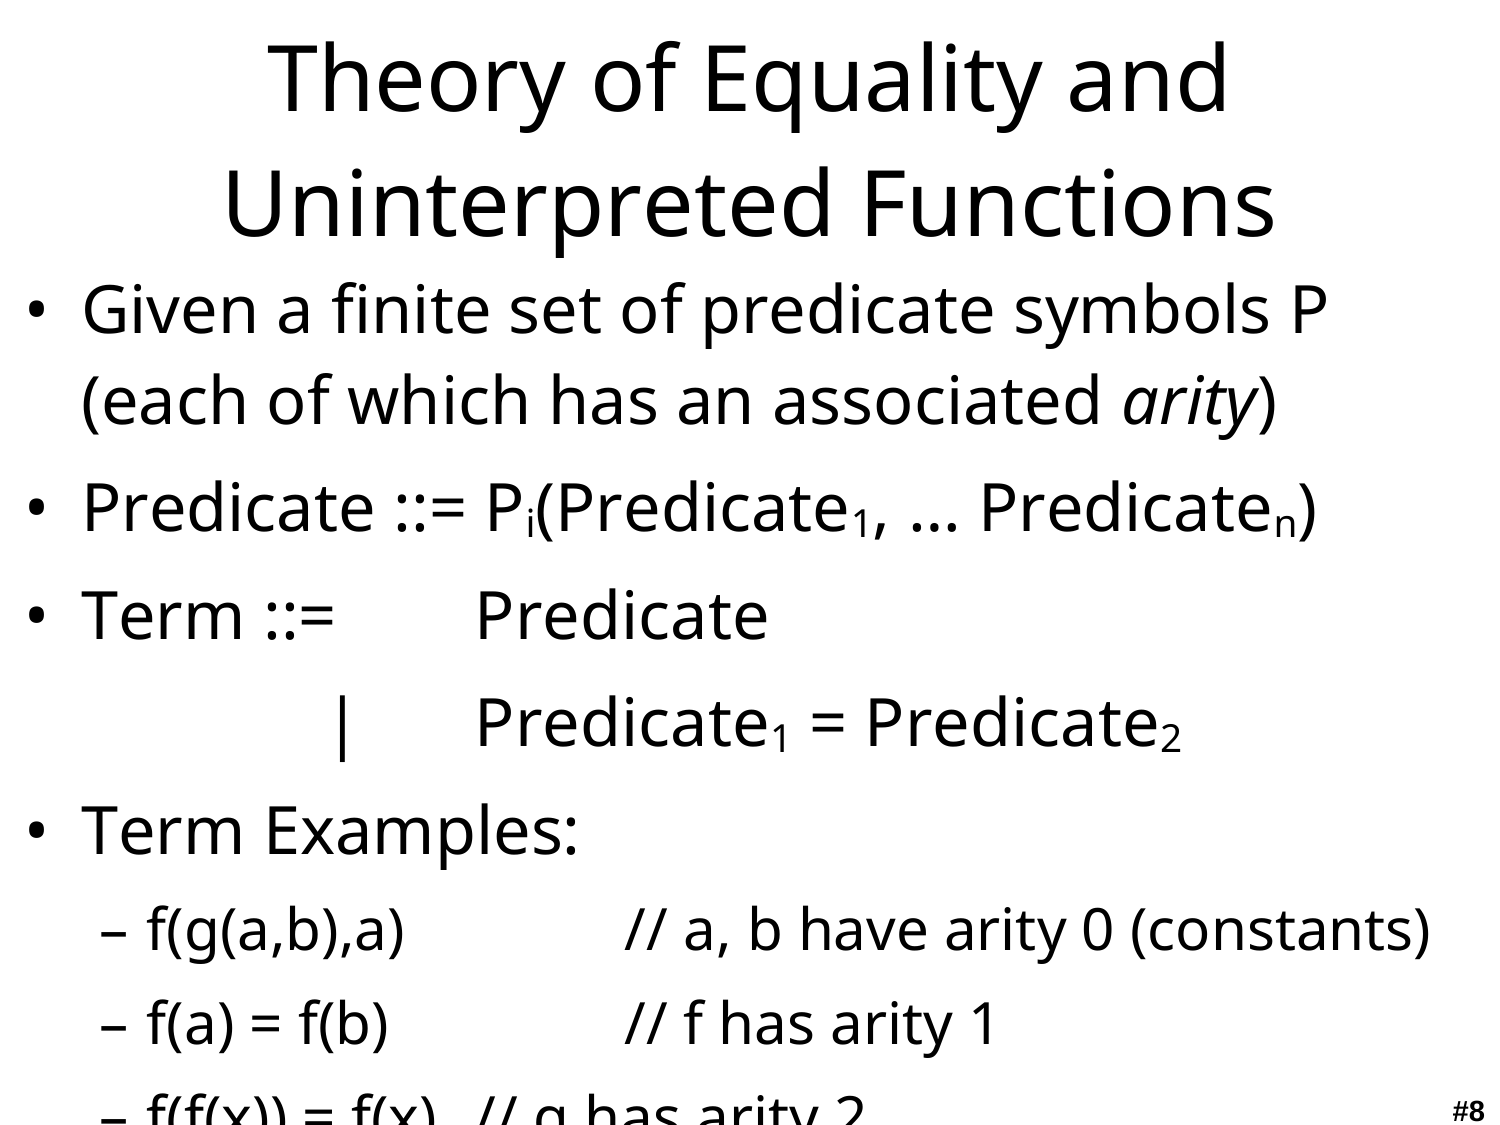

# Theory of Equality and Uninterpreted Functions
Given a finite set of predicate symbols P (each of which has an associated arity)
Predicate ::= Pi(Predicate1, … Predicaten)
Term ::= 	Predicate
 		|	Predicate1 = Predicate2
Term Examples:
f(g(a,b),a)		// a, b have arity 0 (constants)
f(a) = f(b) 		// f has arity 1
f(f(x)) = f(x) 	// g has arity 2
8